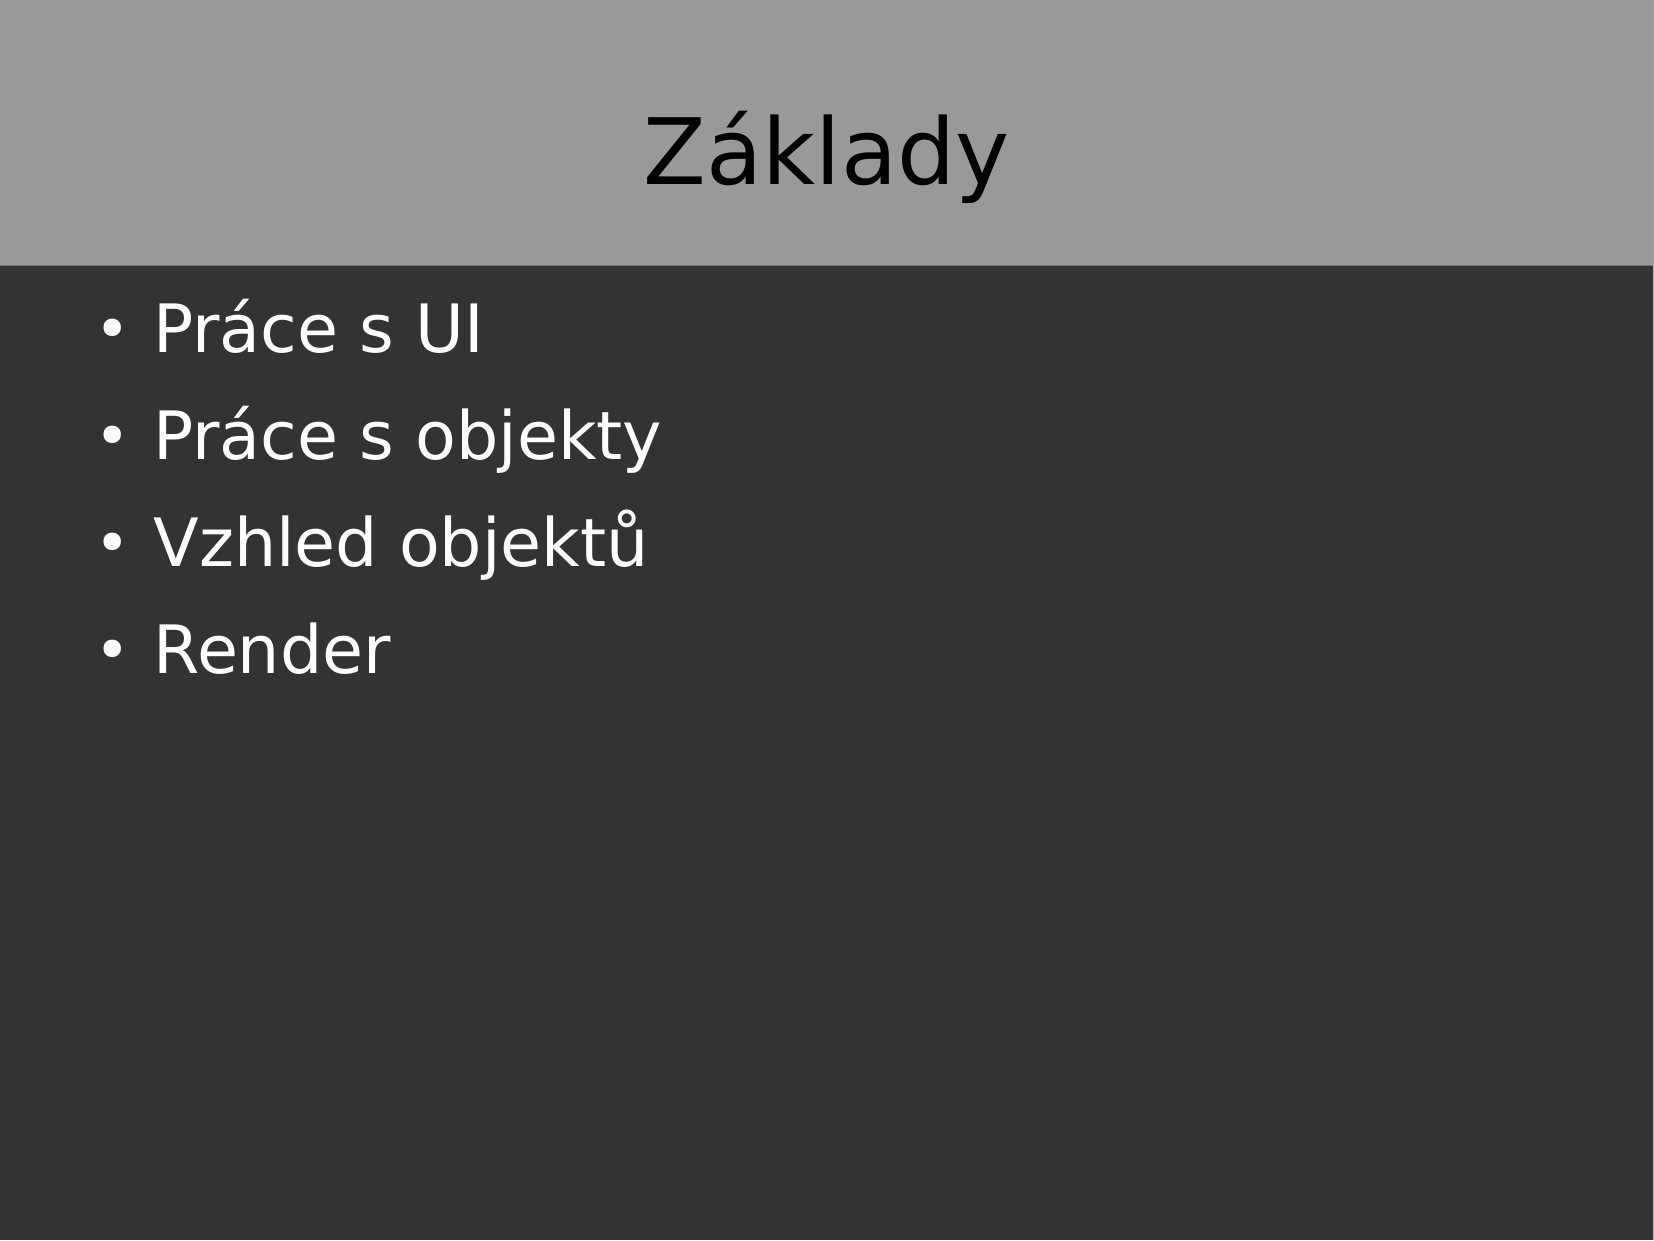

# Základy
Práce s UI
Práce s objekty
Vzhled objektů
Render